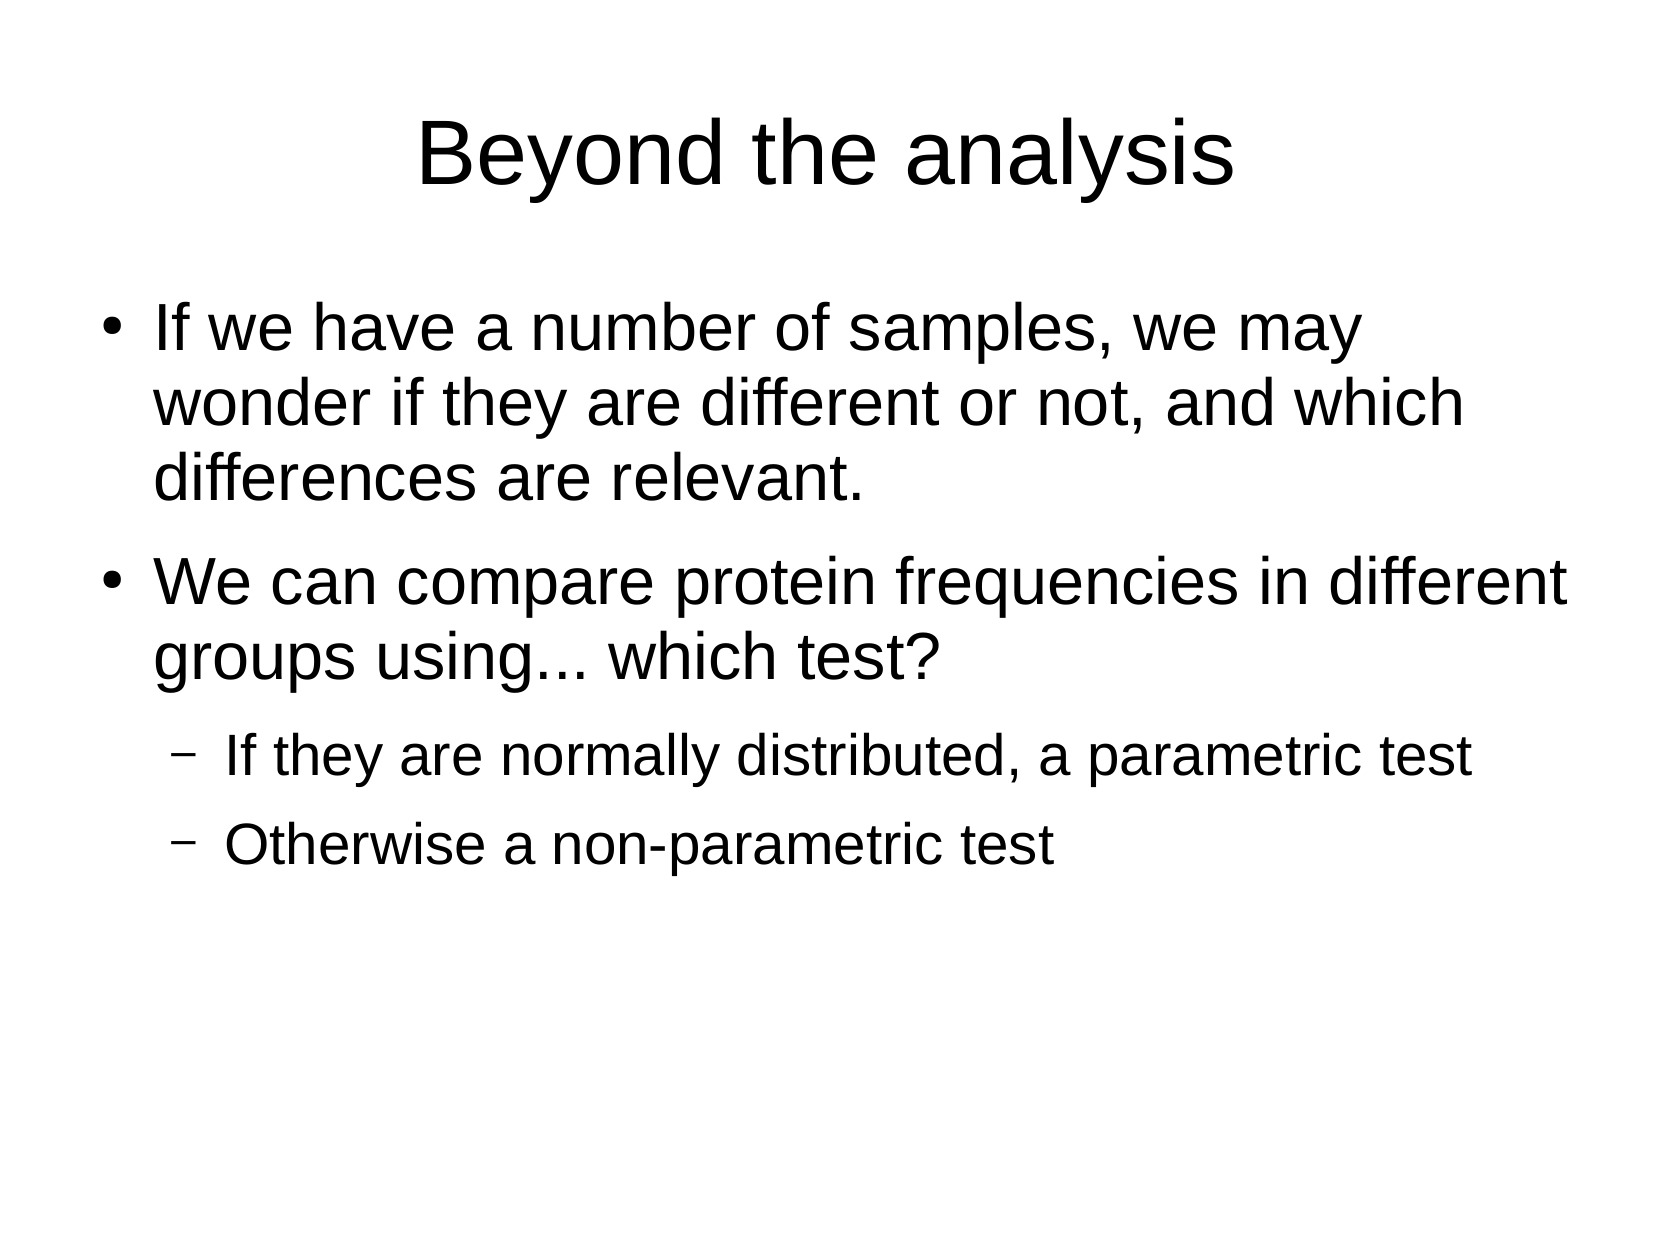

# Beyond the analysis
If we have a number of samples, we may wonder if they are different or not, and which differences are relevant.
We can compare protein frequencies in different groups using... which test?
If they are normally distributed, a parametric test
Otherwise a non-parametric test